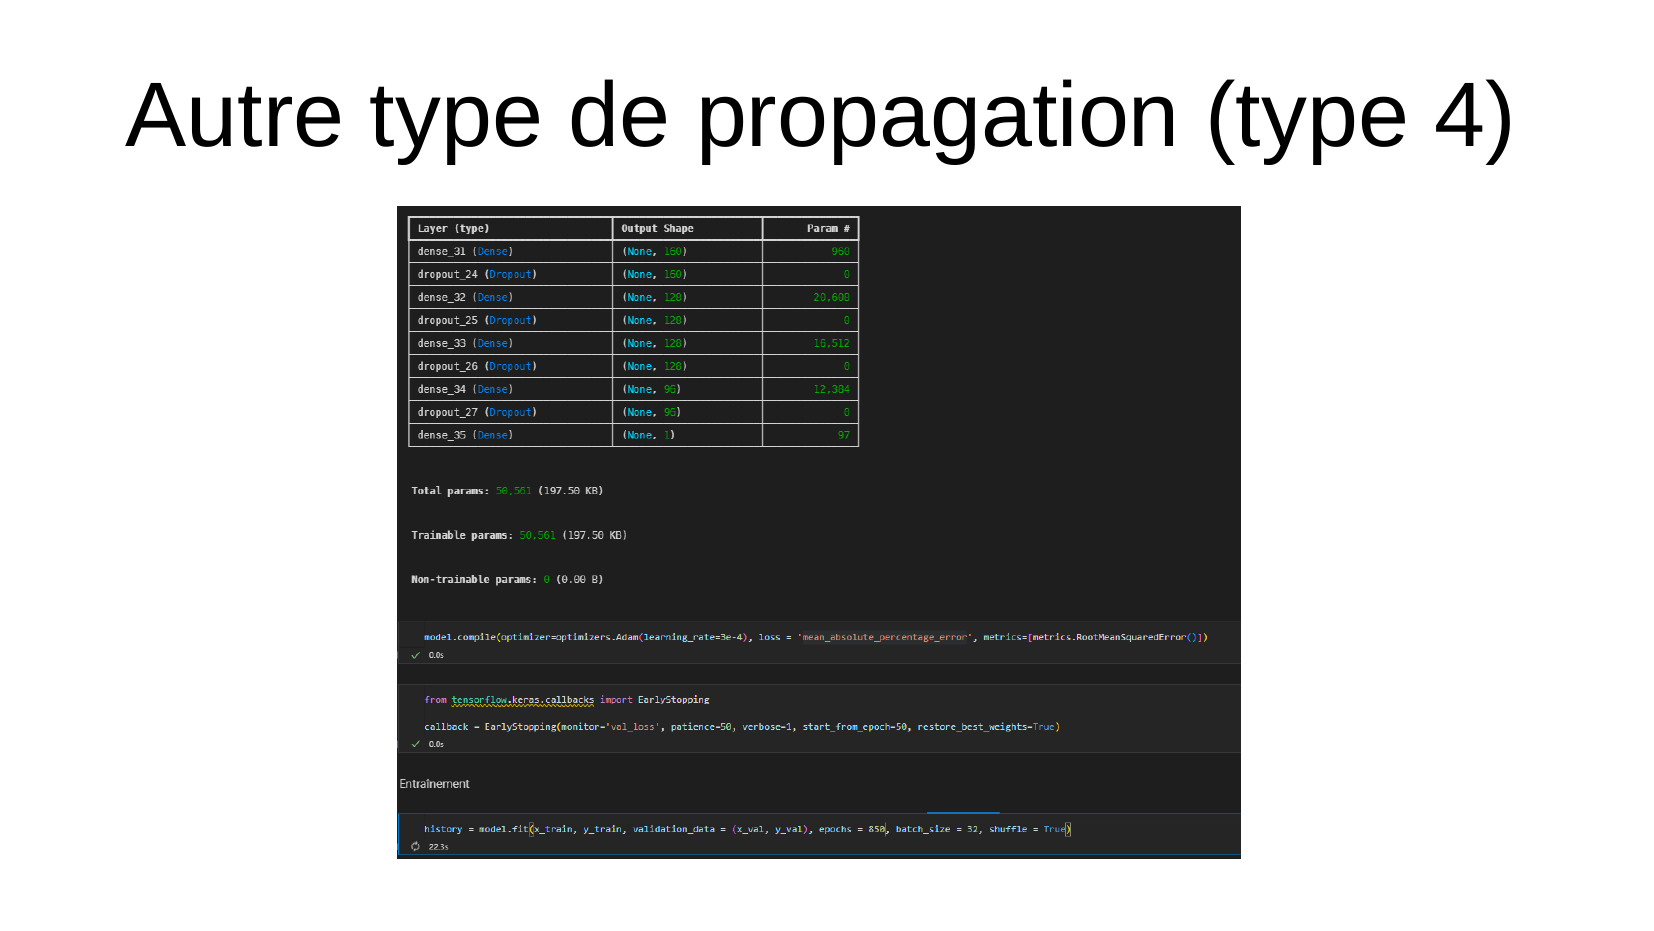

# Autre type de propagation (type 4)